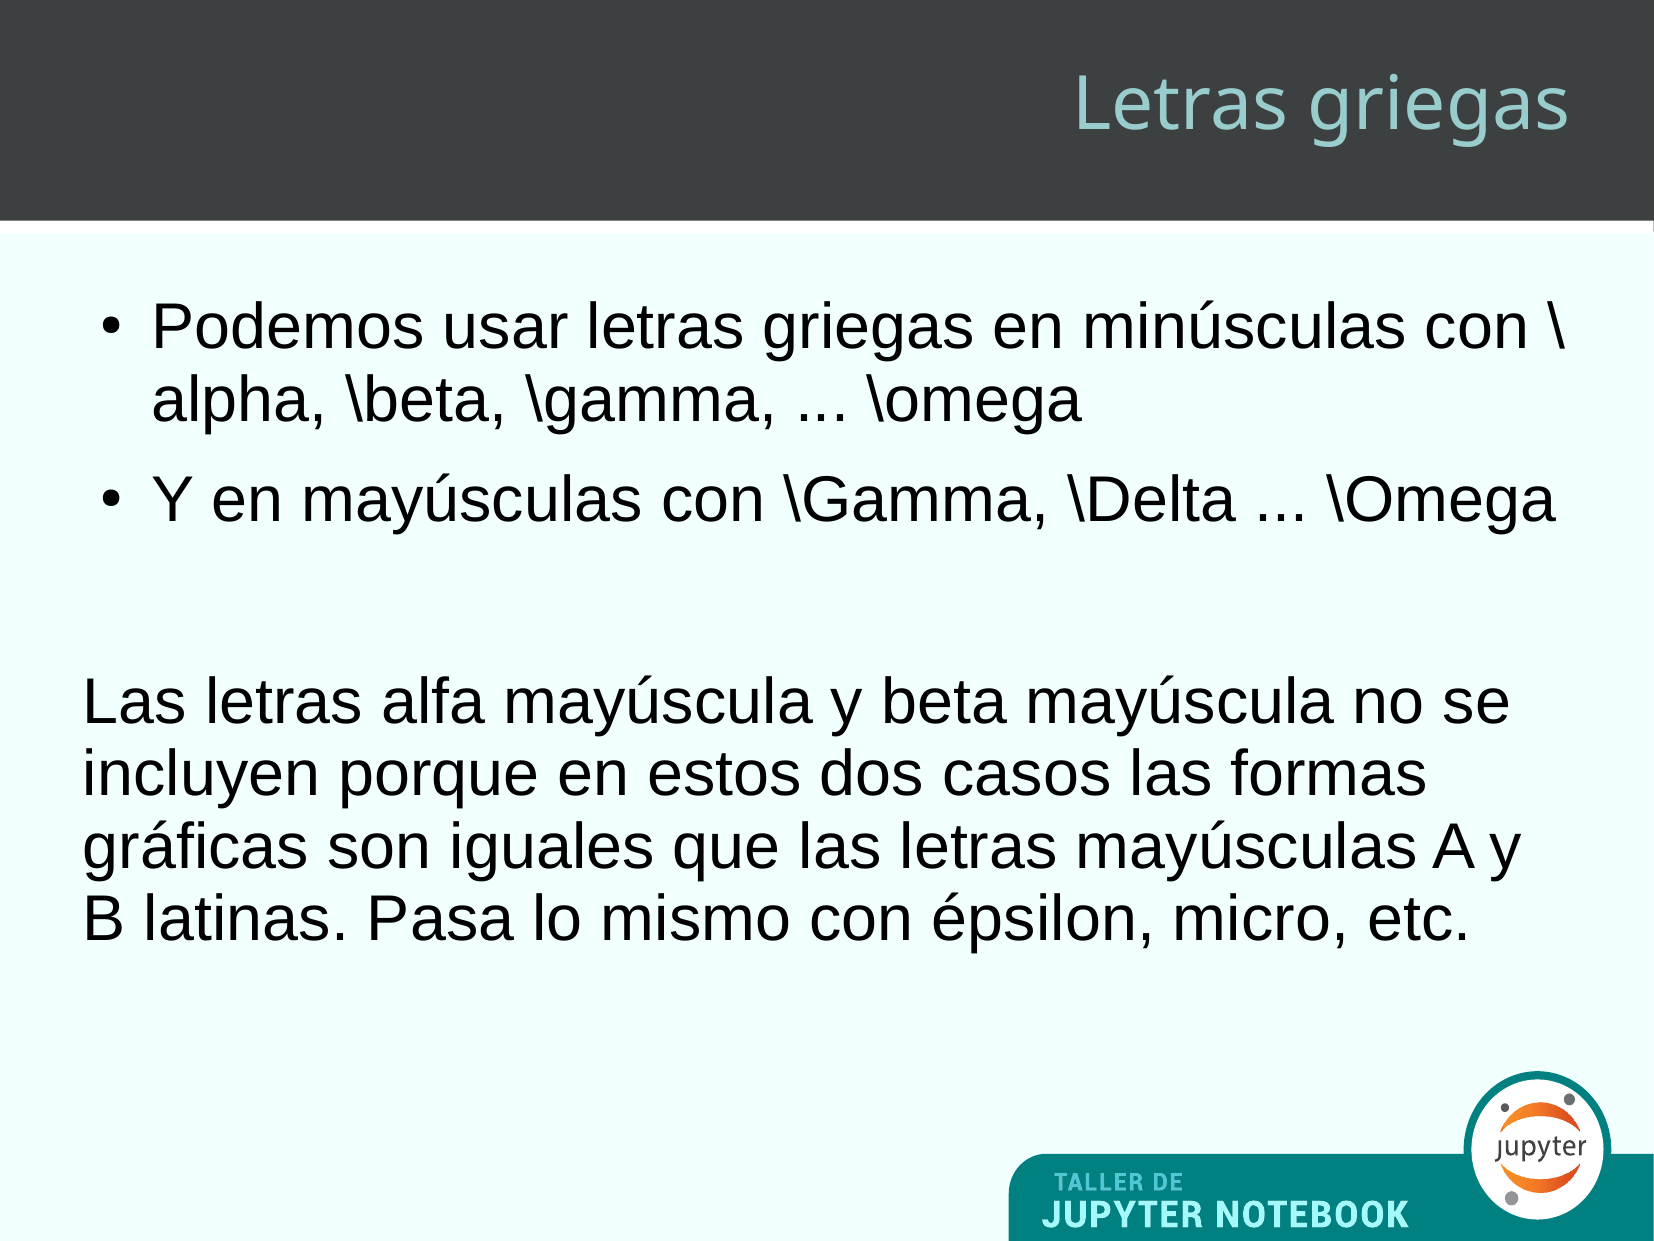

# Letras griegas
Podemos usar letras griegas en minúsculas con \alpha, \beta, \gamma, ... \omega
Y en mayúsculas con \Gamma, \Delta ... \Omega
Las letras alfa mayúscula y beta mayúscula no se incluyen porque en estos dos casos las formas gráficas son iguales que las letras mayúsculas A y B latinas. Pasa lo mismo con épsilon, micro, etc.